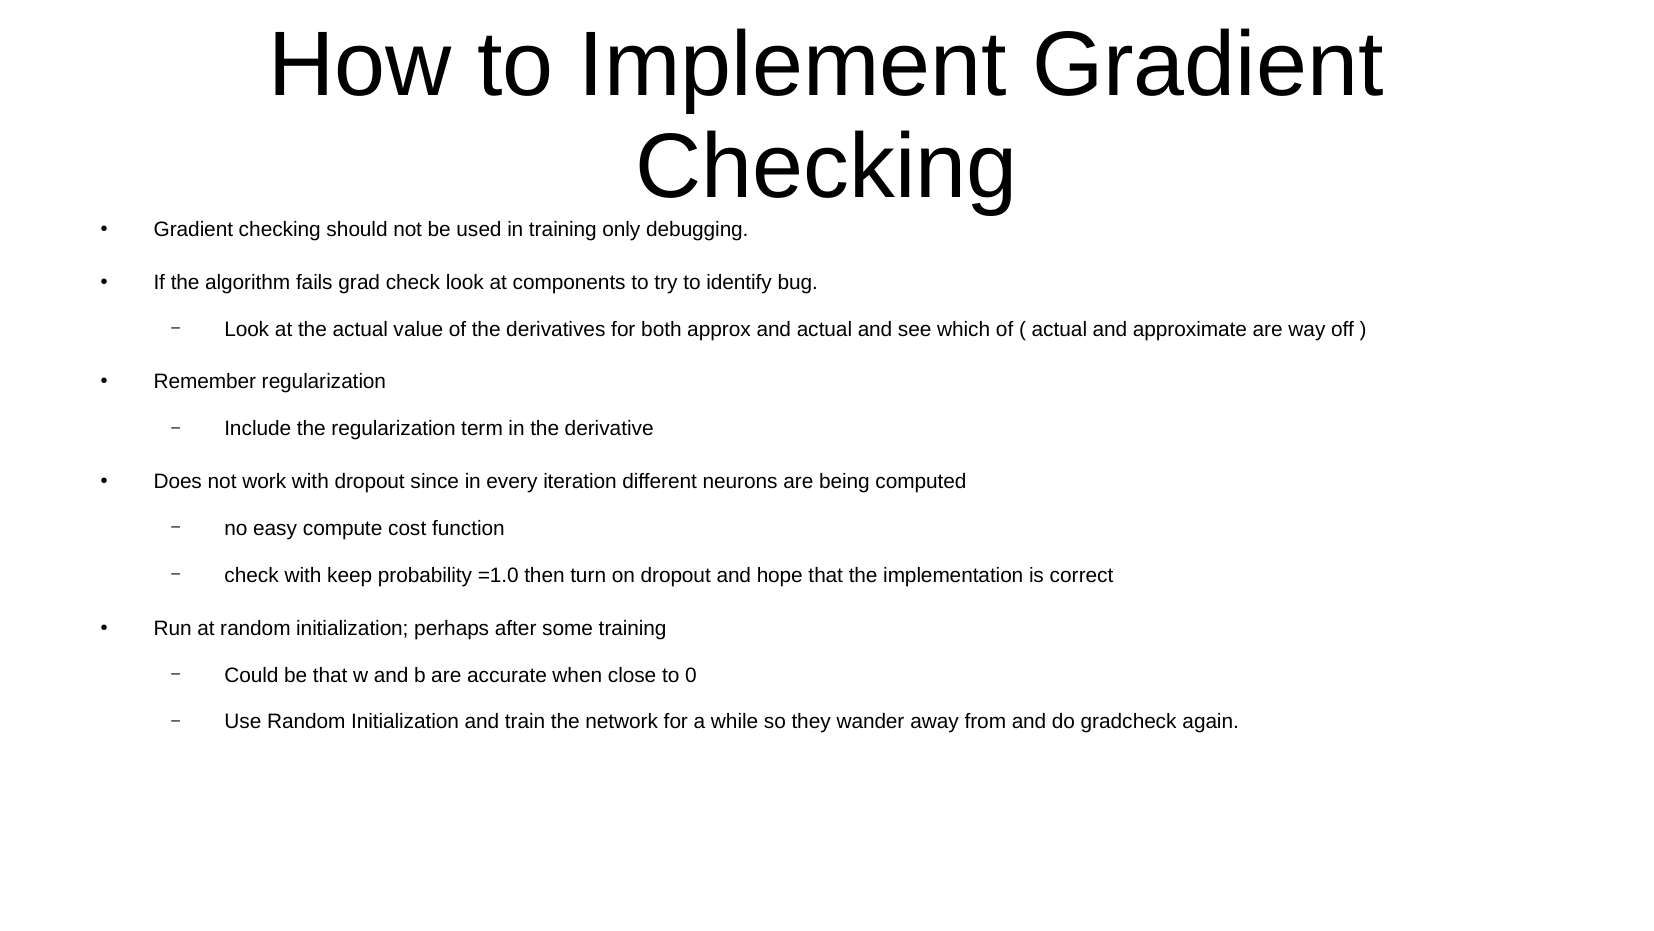

# How to Implement Gradient Checking
Gradient checking should not be used in training only debugging.
If the algorithm fails grad check look at components to try to identify bug.
Look at the actual value of the derivatives for both approx and actual and see which of ( actual and approximate are way off )
Remember regularization
Include the regularization term in the derivative
Does not work with dropout since in every iteration different neurons are being computed
no easy compute cost function
check with keep probability =1.0 then turn on dropout and hope that the implementation is correct
Run at random initialization; perhaps after some training
Could be that w and b are accurate when close to 0
Use Random Initialization and train the network for a while so they wander away from and do gradcheck again.